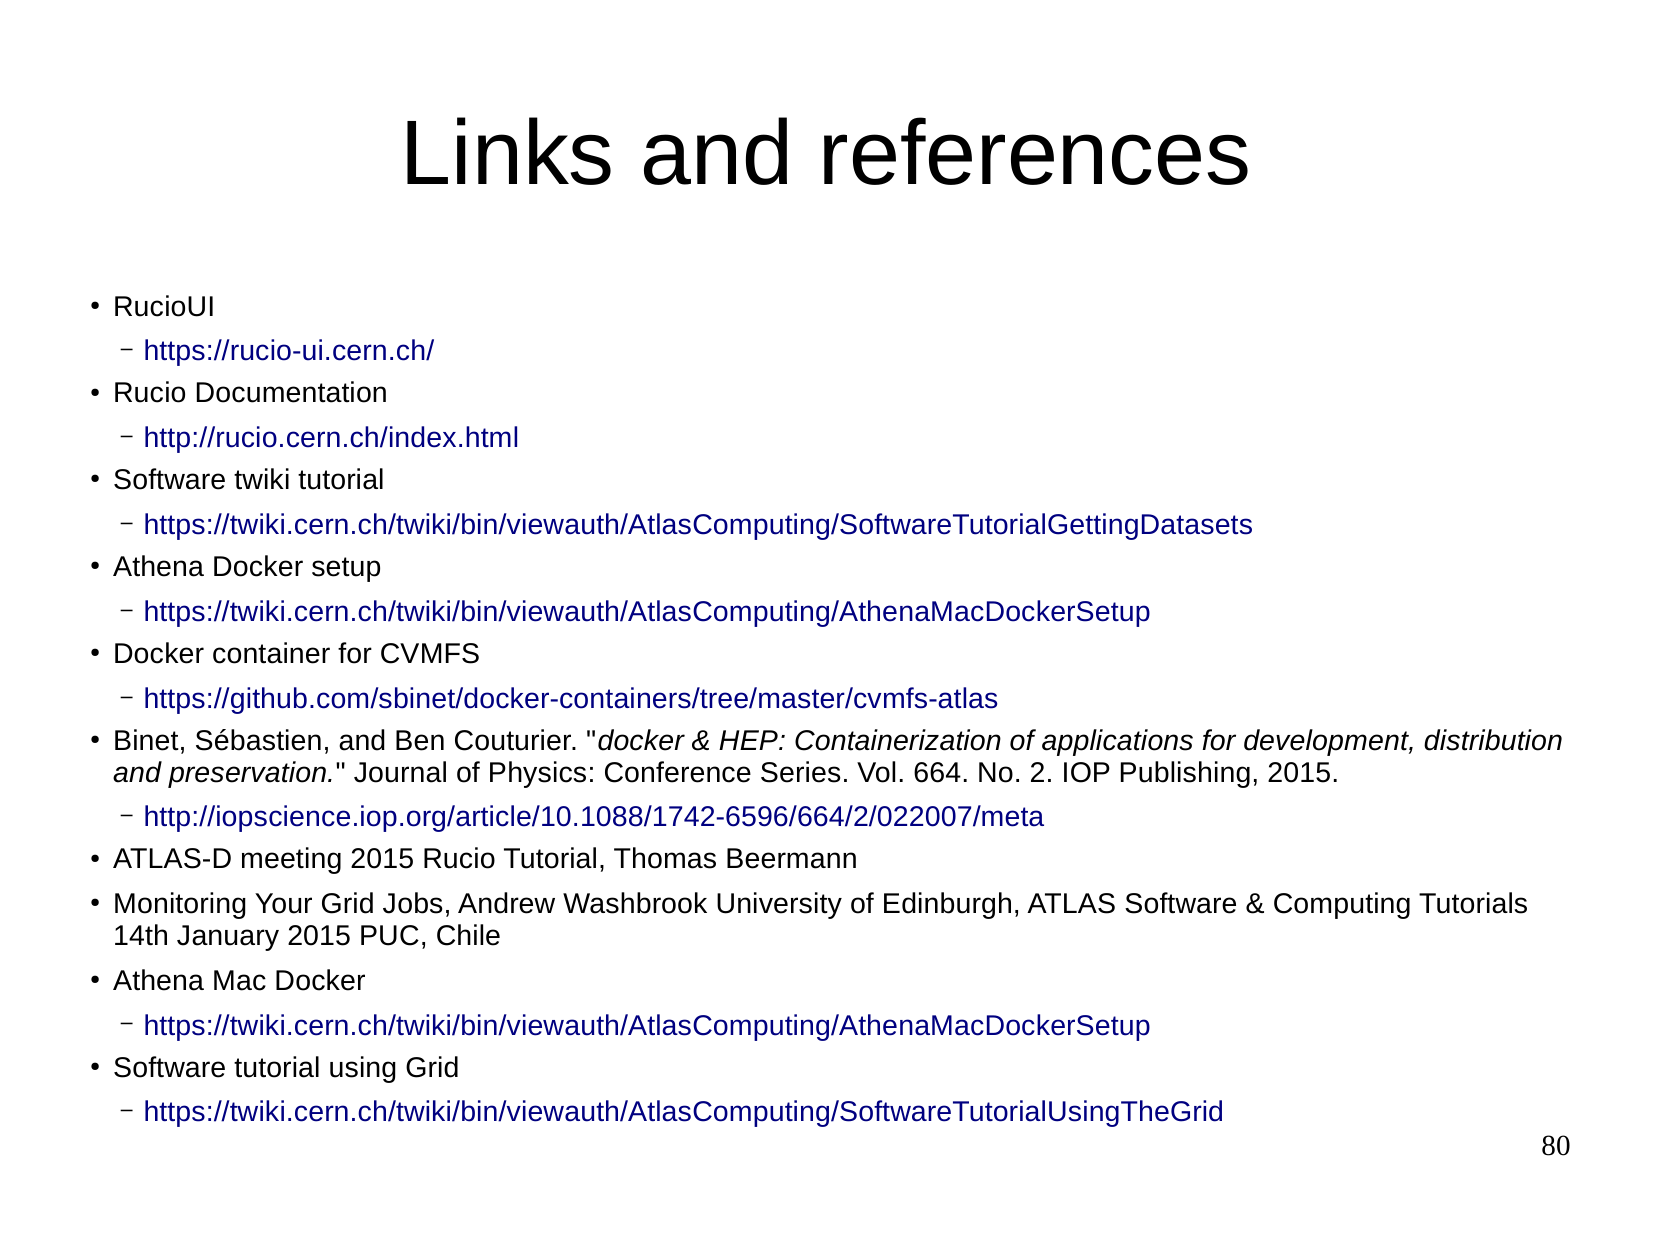

# Links and references
RucioUI
https://rucio-ui.cern.ch/
Rucio Documentation
http://rucio.cern.ch/index.html
Software twiki tutorial
https://twiki.cern.ch/twiki/bin/viewauth/AtlasComputing/SoftwareTutorialGettingDatasets
Athena Docker setup
https://twiki.cern.ch/twiki/bin/viewauth/AtlasComputing/AthenaMacDockerSetup
Docker container for CVMFS
https://github.com/sbinet/docker-containers/tree/master/cvmfs-atlas
Binet, Sébastien, and Ben Couturier. "docker & HEP: Containerization of applications for development, distribution and preservation." Journal of Physics: Conference Series. Vol. 664. No. 2. IOP Publishing, 2015.
http://iopscience.iop.org/article/10.1088/1742-6596/664/2/022007/meta
ATLAS-D meeting 2015 Rucio Tutorial, Thomas Beermann
Monitoring Your Grid Jobs, Andrew Washbrook University of Edinburgh, ATLAS Software & Computing Tutorials 14th January 2015 PUC, Chile
Athena Mac Docker
https://twiki.cern.ch/twiki/bin/viewauth/AtlasComputing/AthenaMacDockerSetup
Software tutorial using Grid
https://twiki.cern.ch/twiki/bin/viewauth/AtlasComputing/SoftwareTutorialUsingTheGrid
80